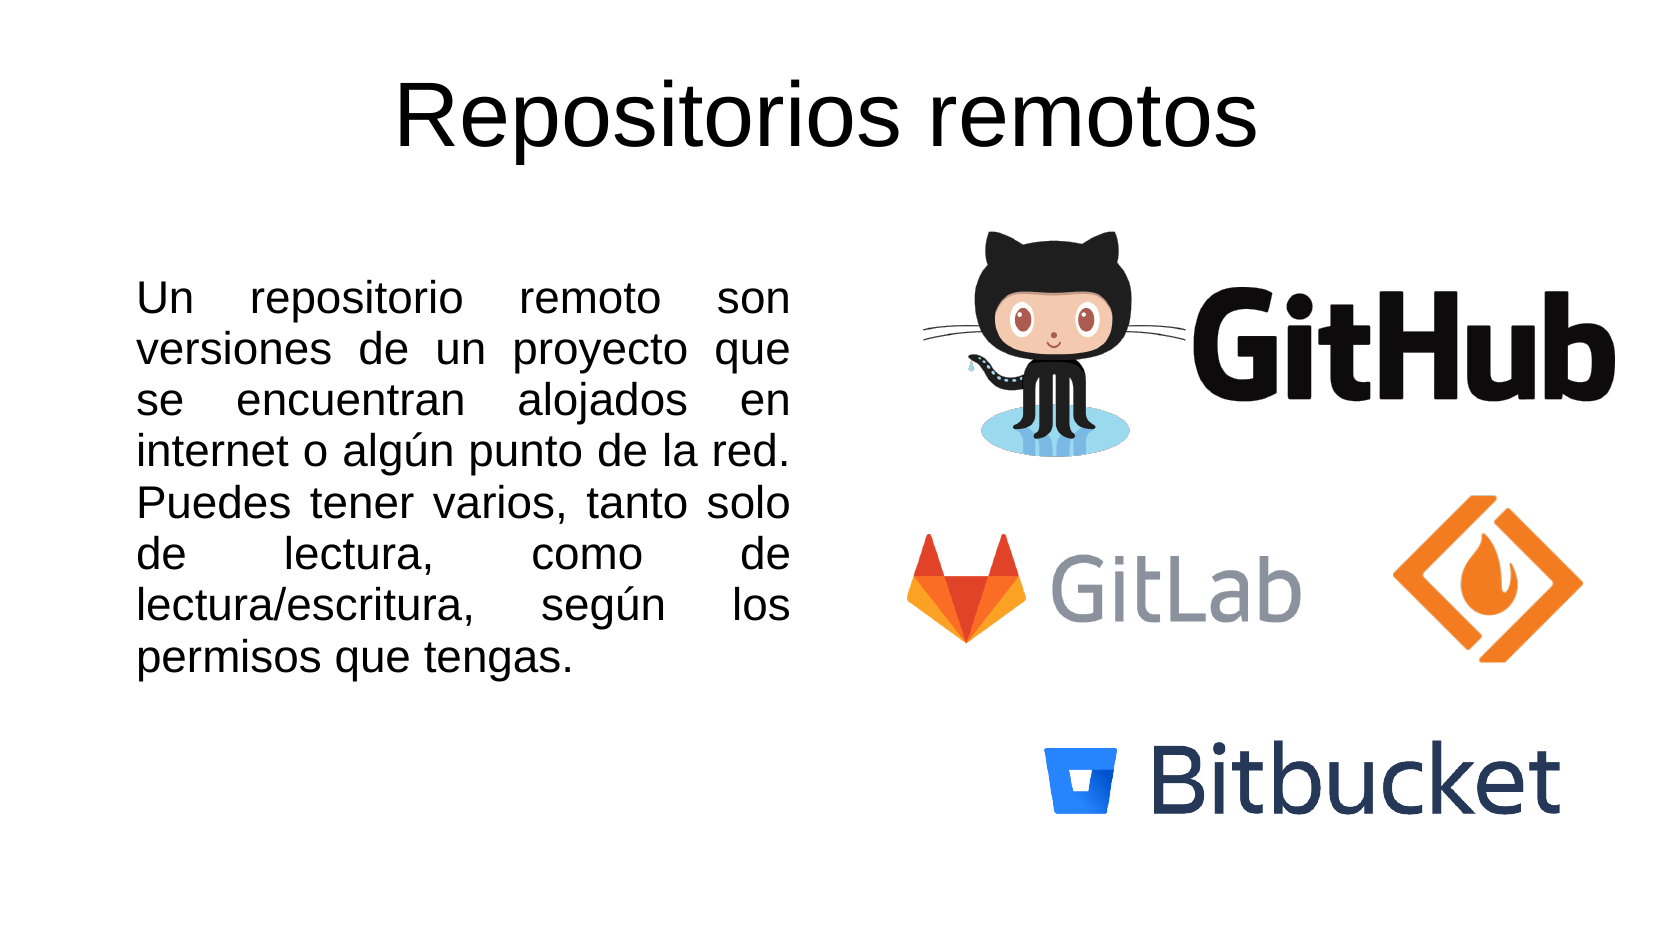

# Repositorios remotos
Un repositorio remoto son versiones de un proyecto que se encuentran alojados en internet o algún punto de la red. Puedes tener varios, tanto solo de lectura, como de lectura/escritura, según los permisos que tengas.